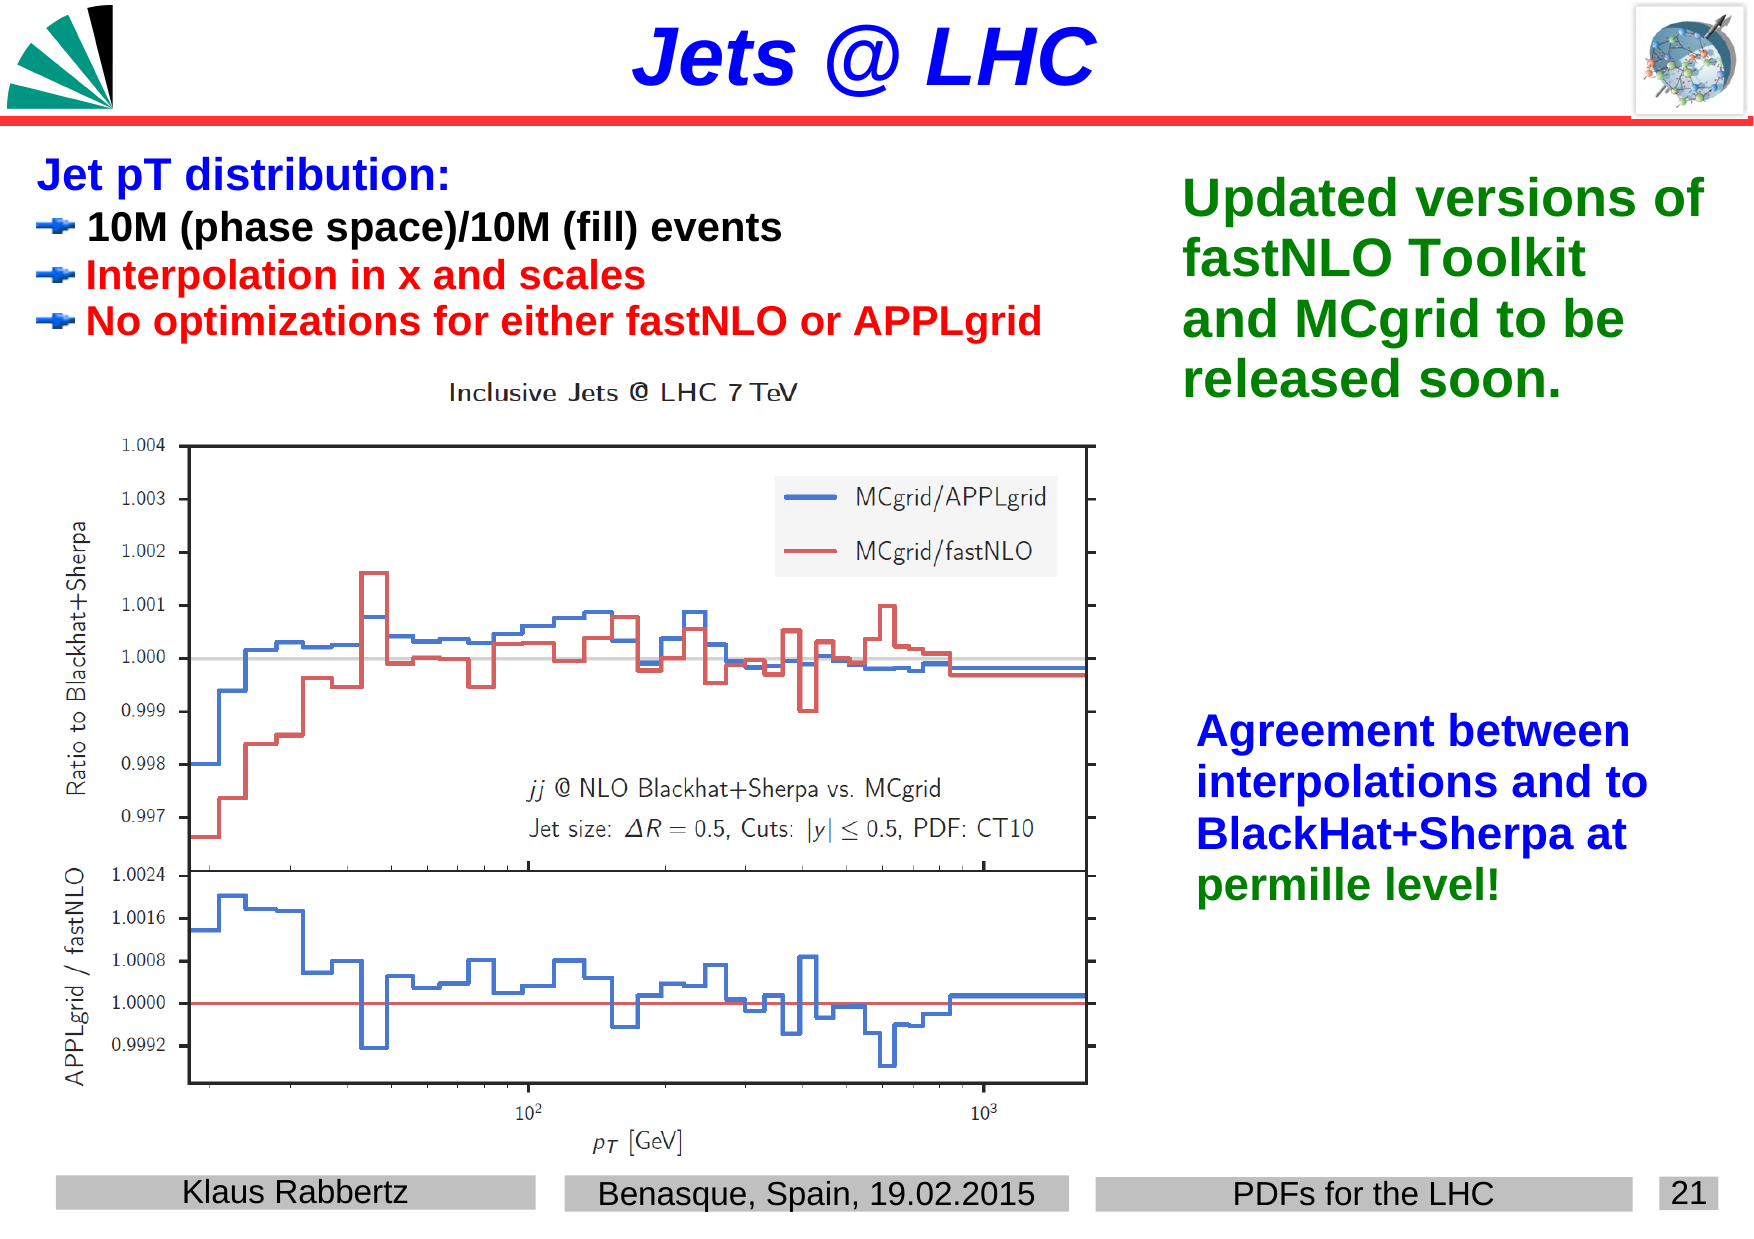

# Jets @ LHC
Jet pT distribution:
 10M (phase space)/10M (fill) events
 Interpolation in x and scales
 No optimizations for either fastNLO or APPLgrid
Updated versions of
fastNLO Toolkit
and MCgrid to be
released soon.
Agreement between
interpolations and to
BlackHat+Sherpa at
permille level!